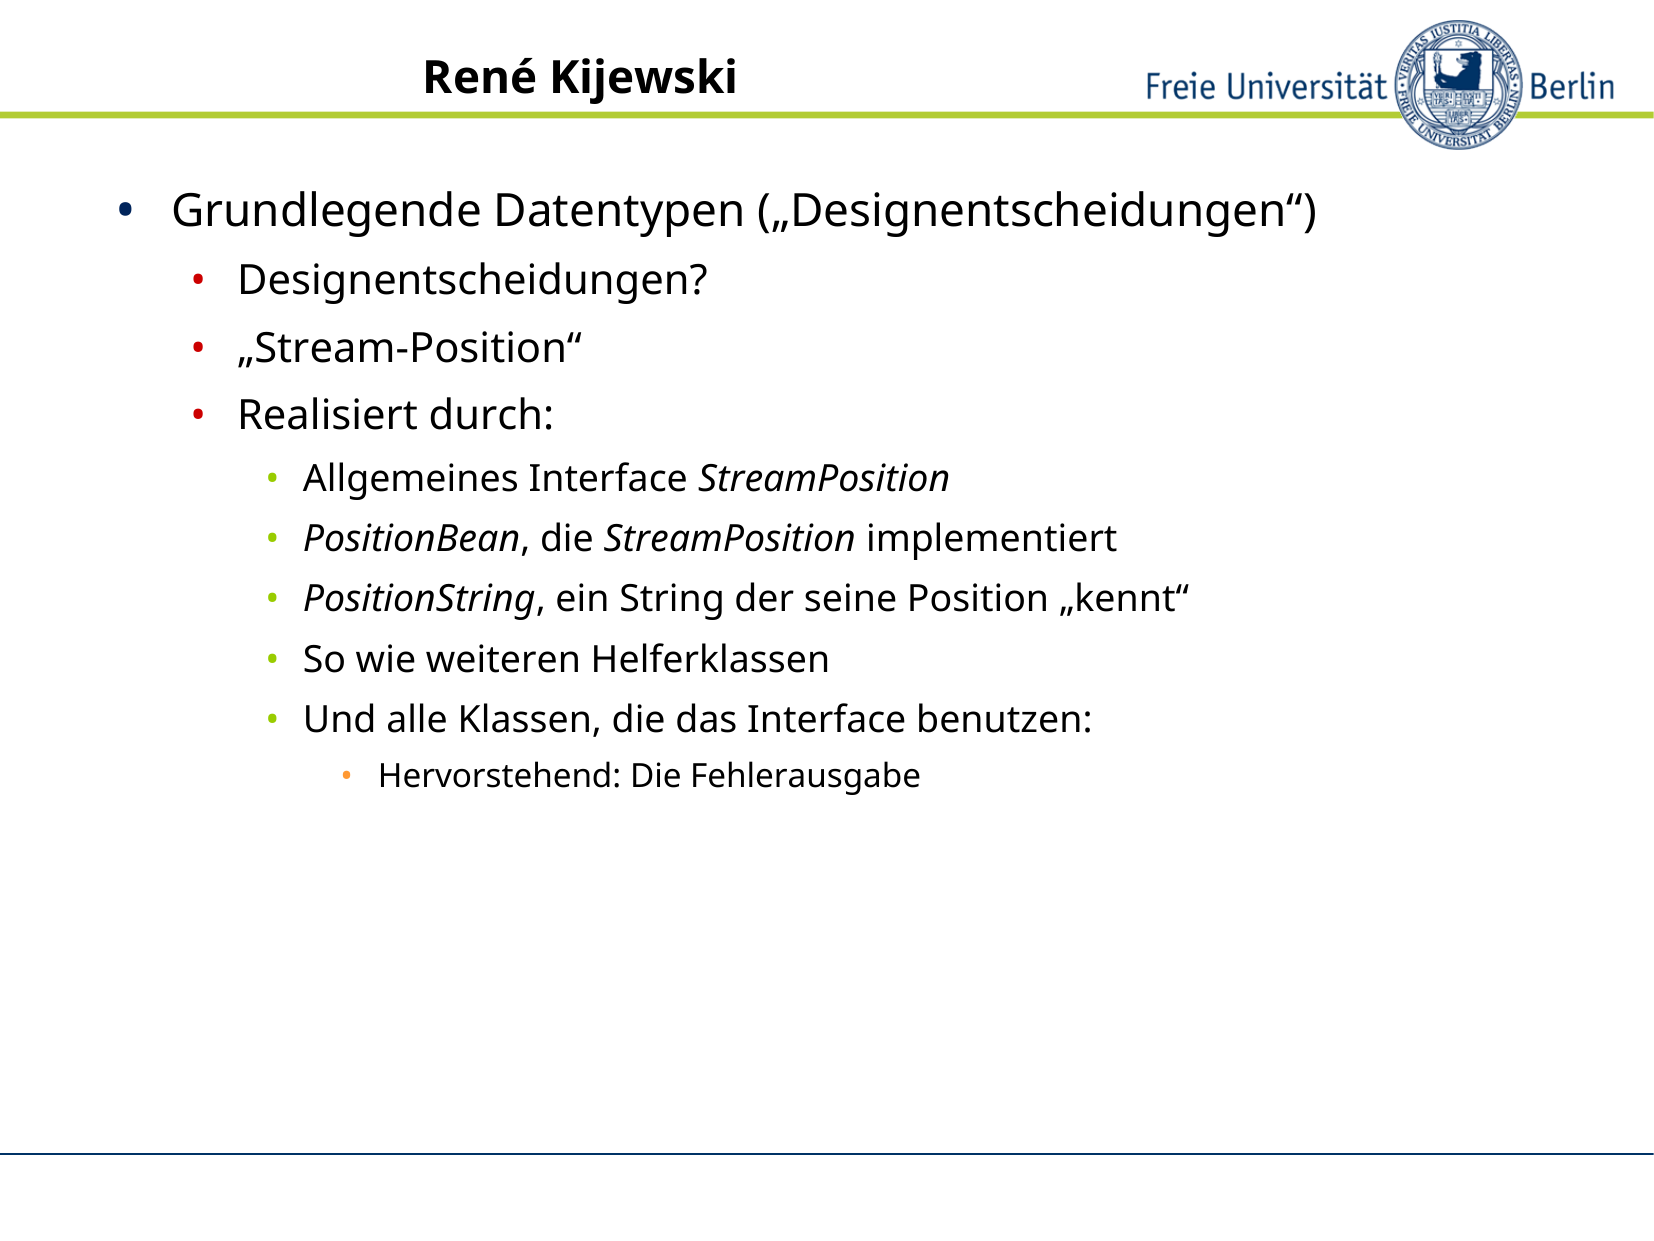

# René Kijewski
Grundlegende Datentypen („Designentscheidungen“)
Designentscheidungen?
„Stream-Position“
Realisiert durch:
Allgemeines Interface StreamPosition
PositionBean, die StreamPosition implementiert
PositionString, ein String der seine Position „kennt“
So wie weiteren Helferklassen
Und alle Klassen, die das Interface benutzen:
Hervorstehend: Die Fehlerausgabe